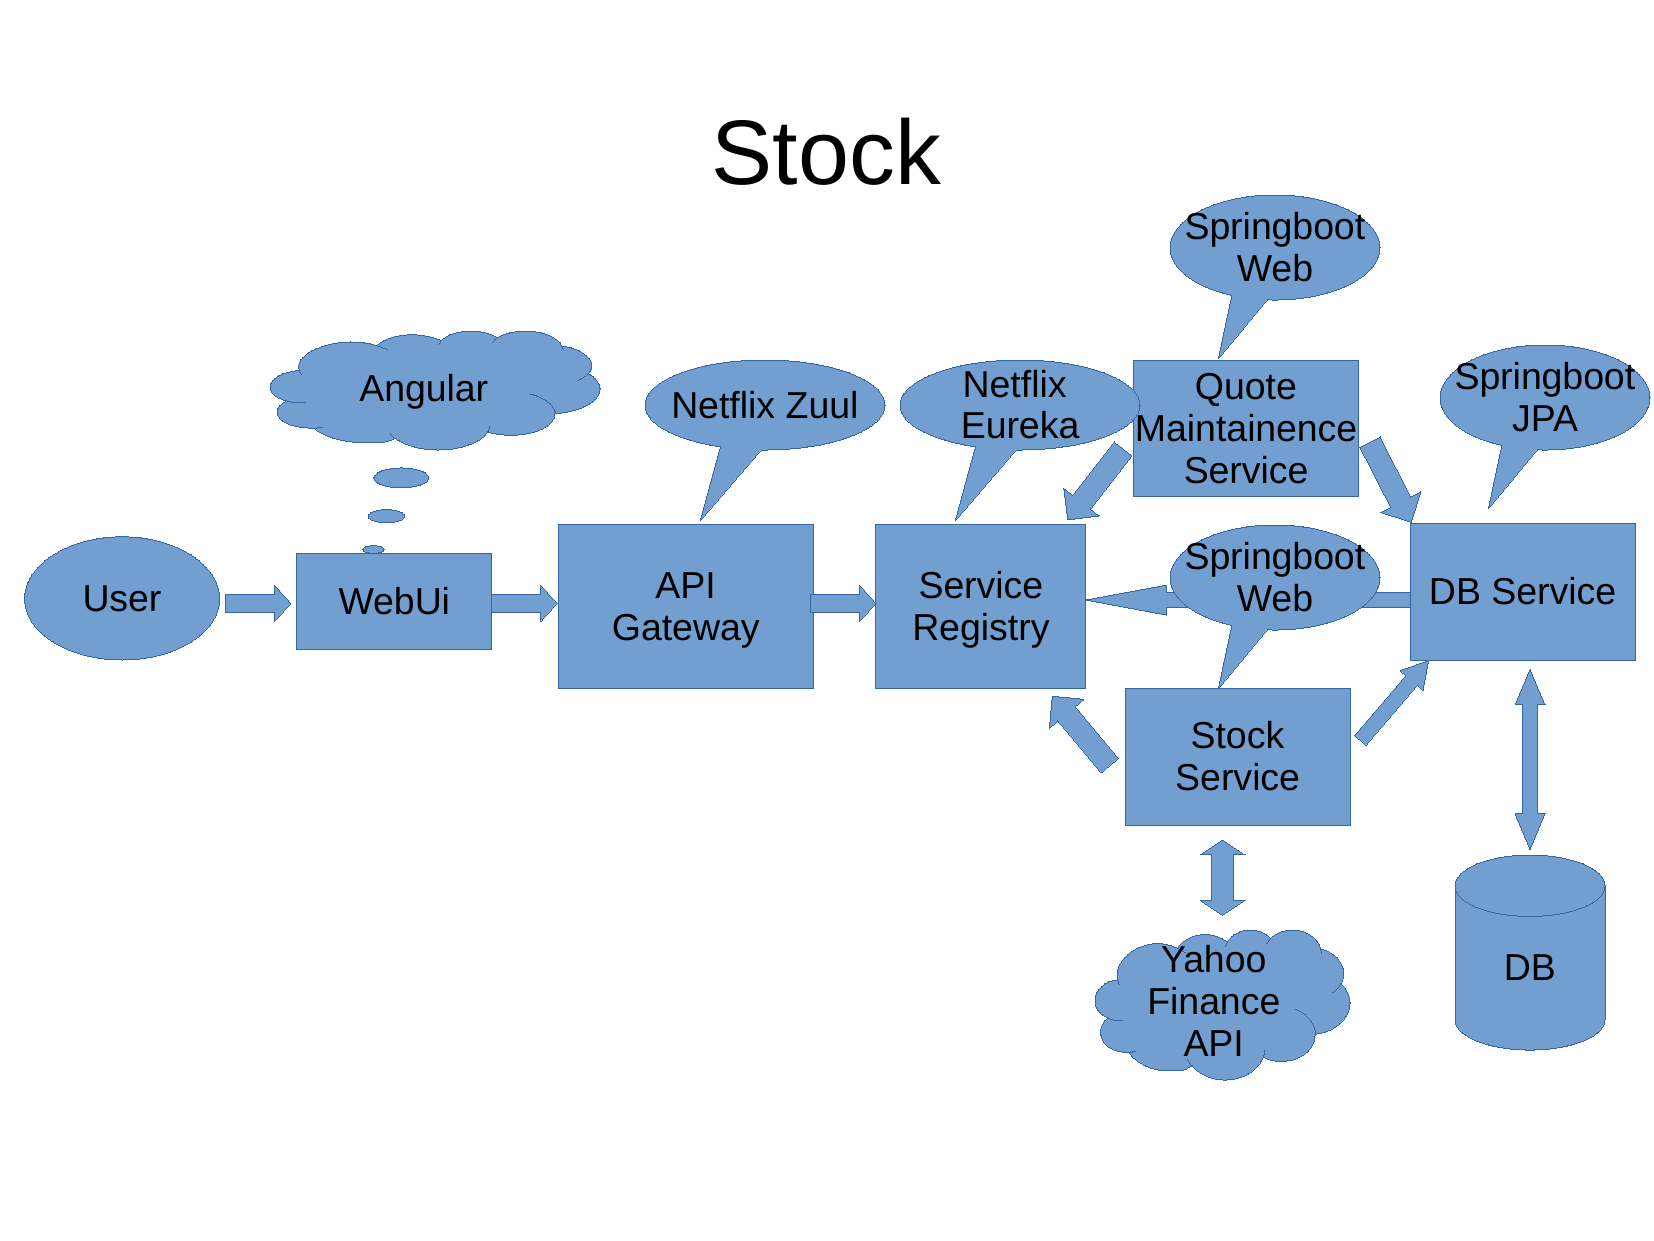

# Stock
Springboot
Web
Angular
Springboot
JPA
Netflix Zuul
Netflix
Eureka
Quote
Maintainence
Service
DB Service
API
Gateway
Service
Registry
Springboot
Web
User
WebUi
Stock
Service
DB
Yahoo
Finance
API